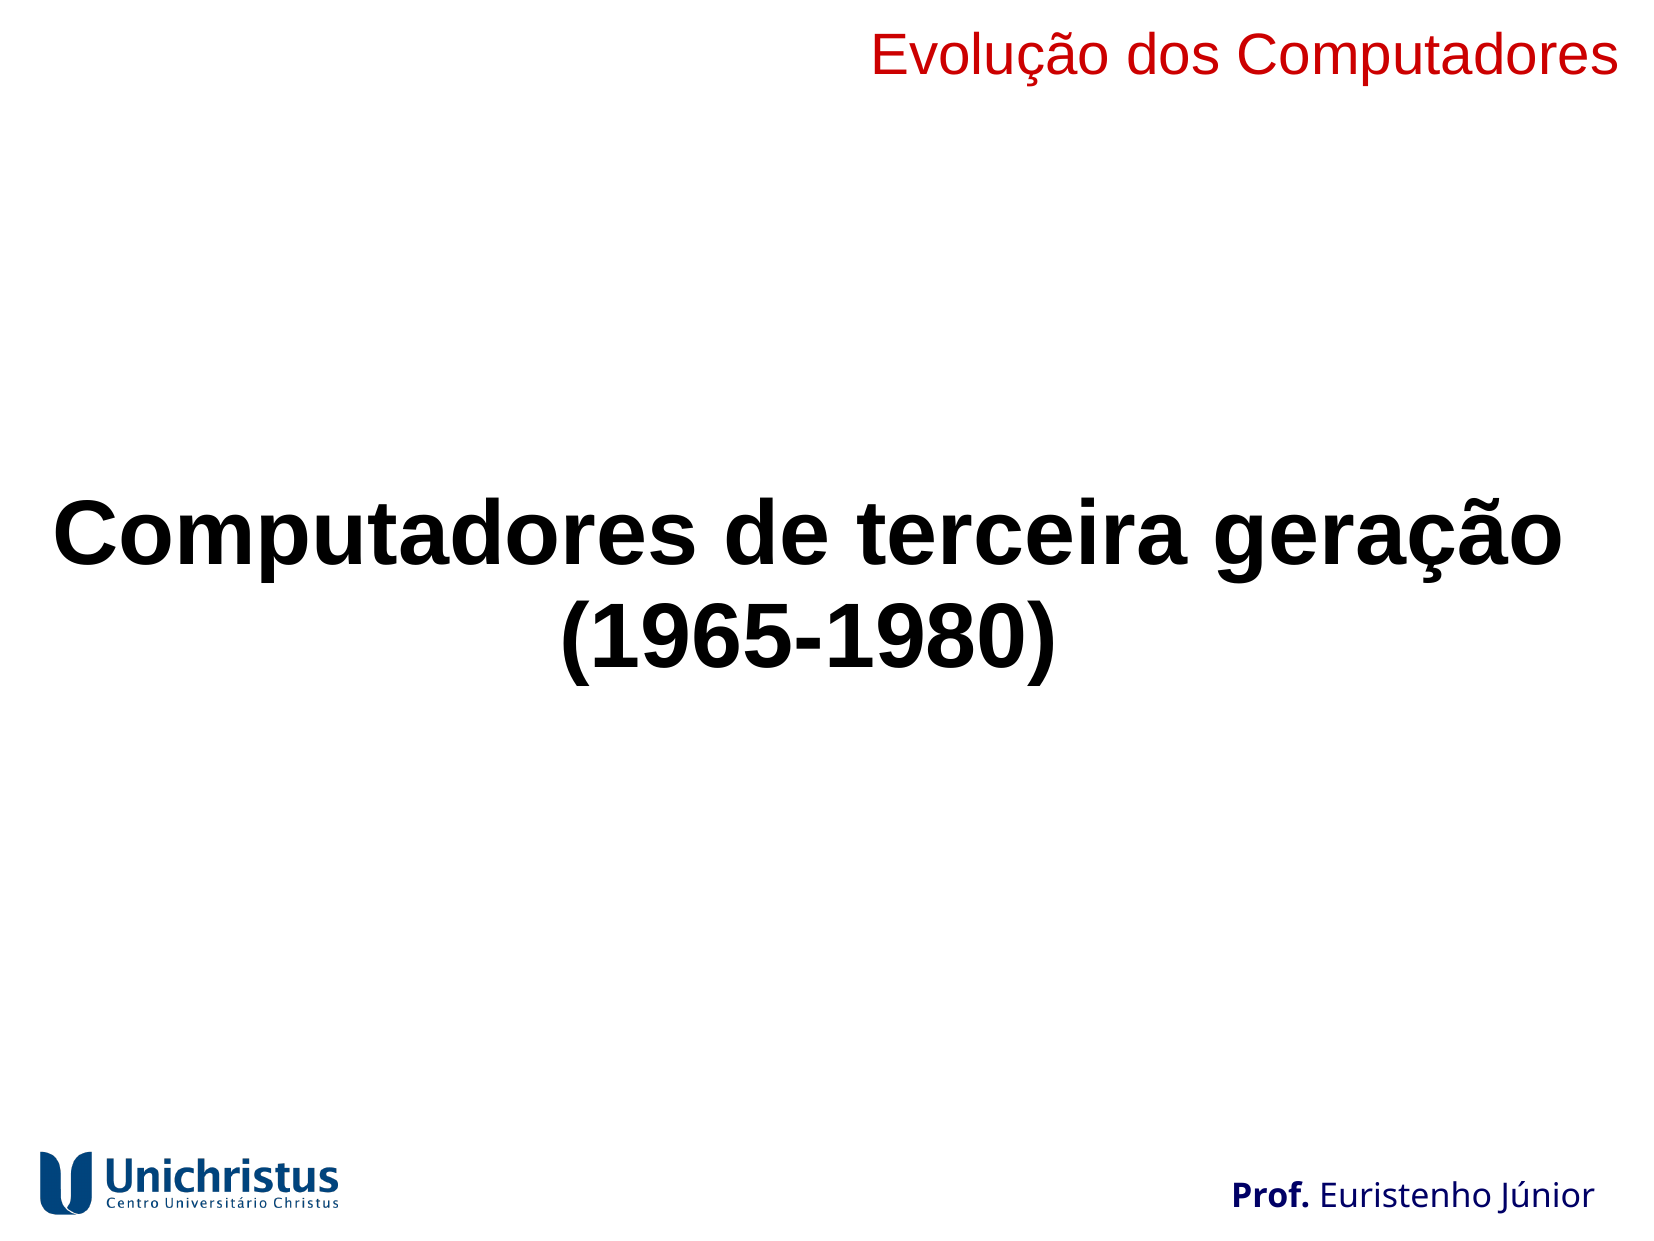

Evolução dos Computadores
Computadores de terceira geração (1965-1980)
Prof. Euristenho Júnior